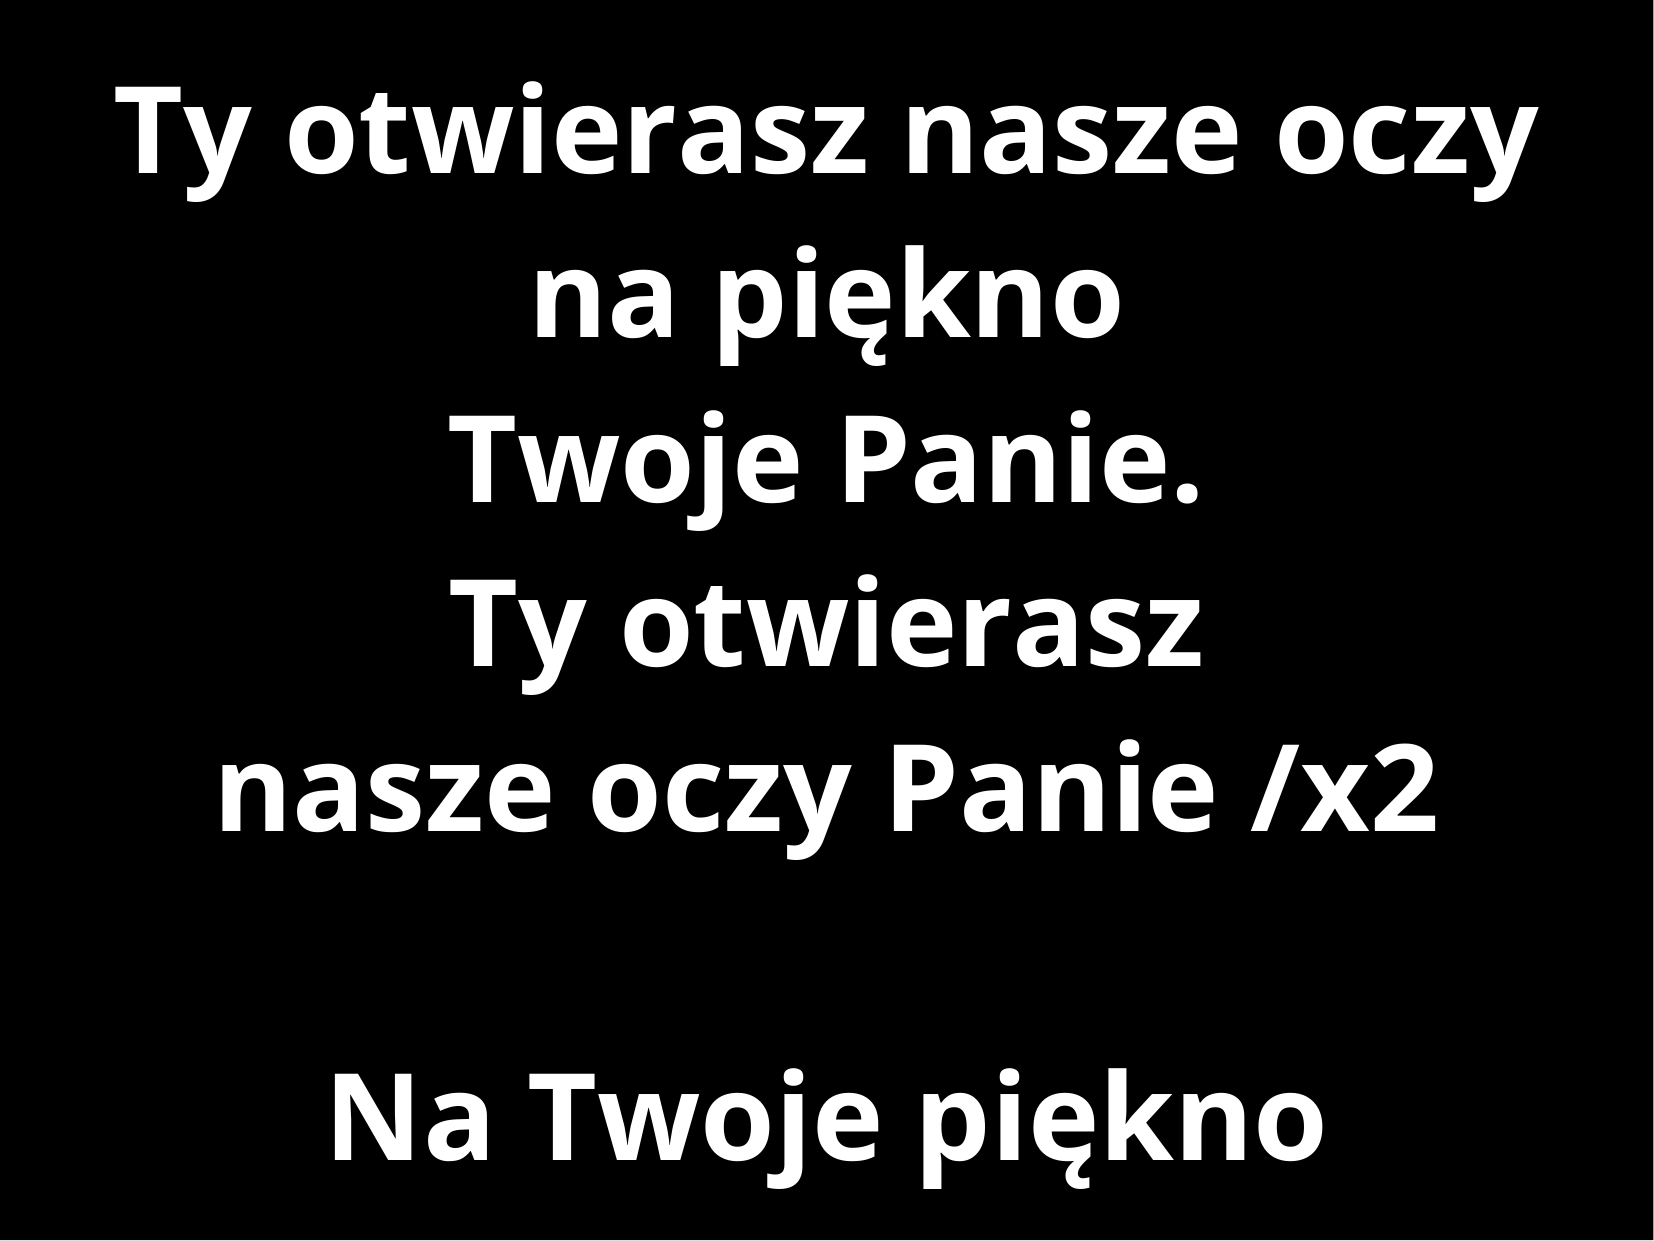

# Ty otwierasz nasze oczy na piękno Twoje Panie. Ty otwierasz nasze oczy Panie /x2 Na Twoje piękno